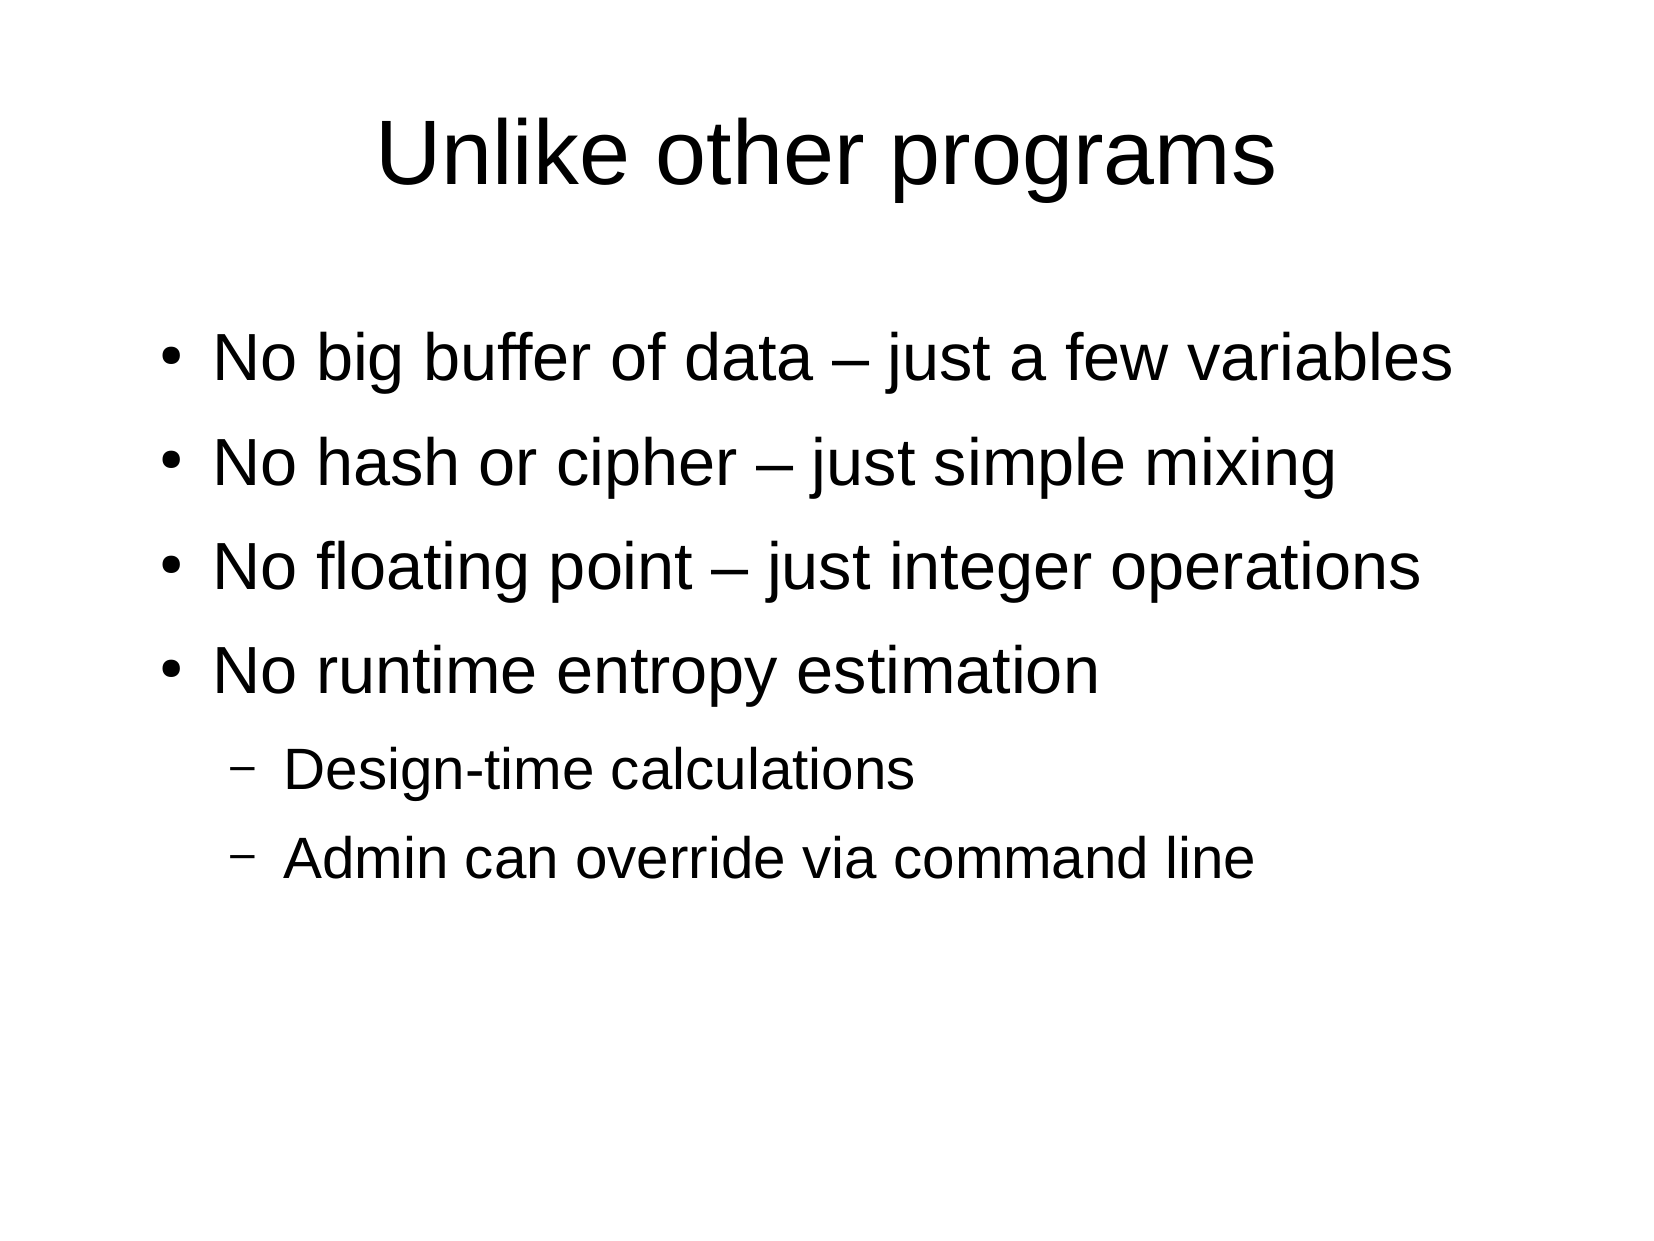

# Unlike other programs
No big buffer of data – just a few variables
No hash or cipher – just simple mixing
No floating point – just integer operations
No runtime entropy estimation
Design-time calculations
Admin can override via command line